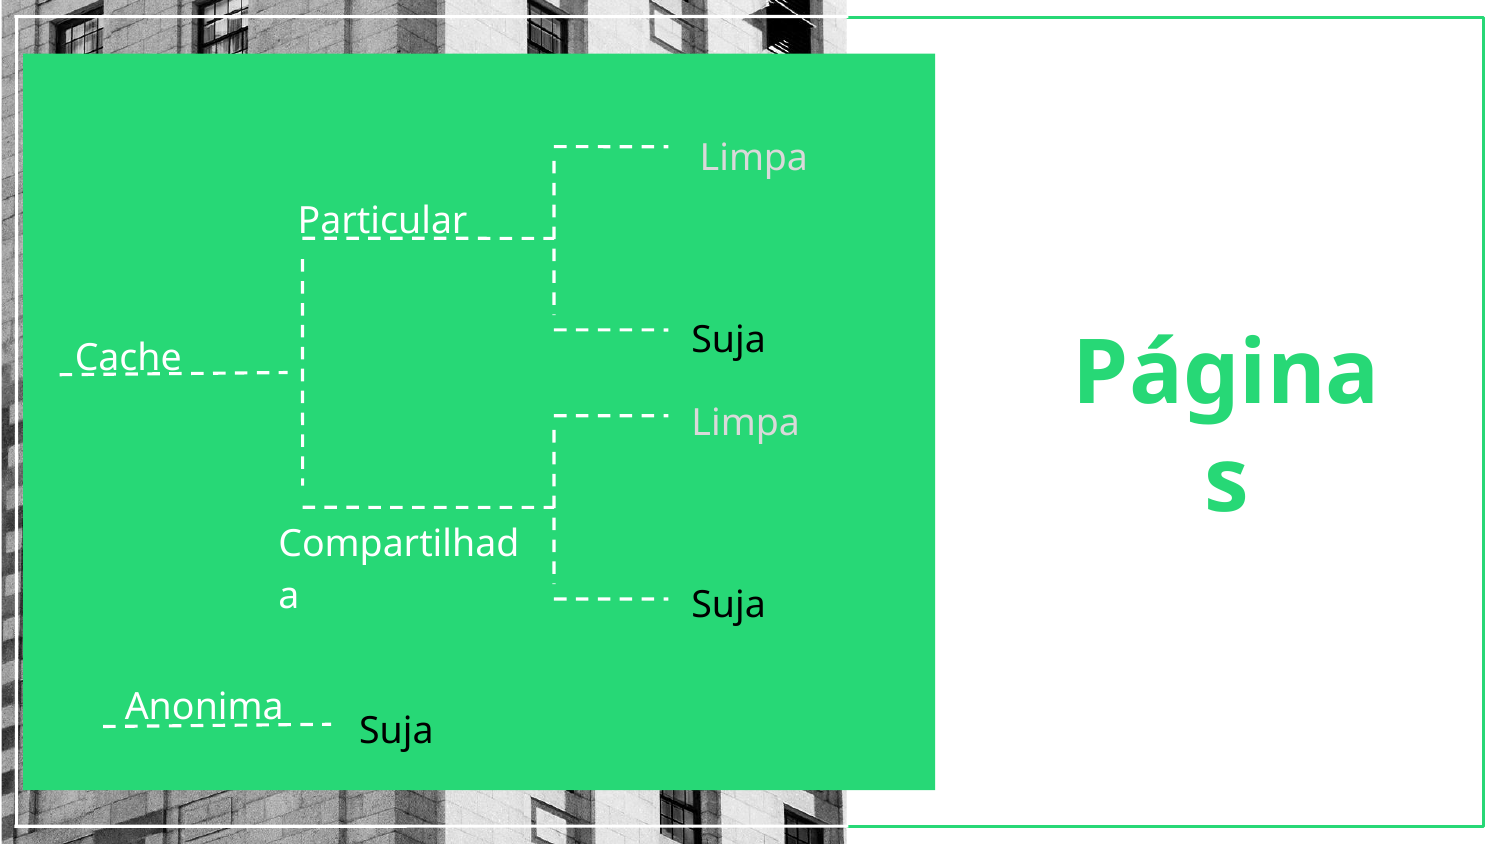

Limpa
Particular
Suja
Cache
# Páginas
Limpa
Compartilhada
Suja
Anonima
Suja